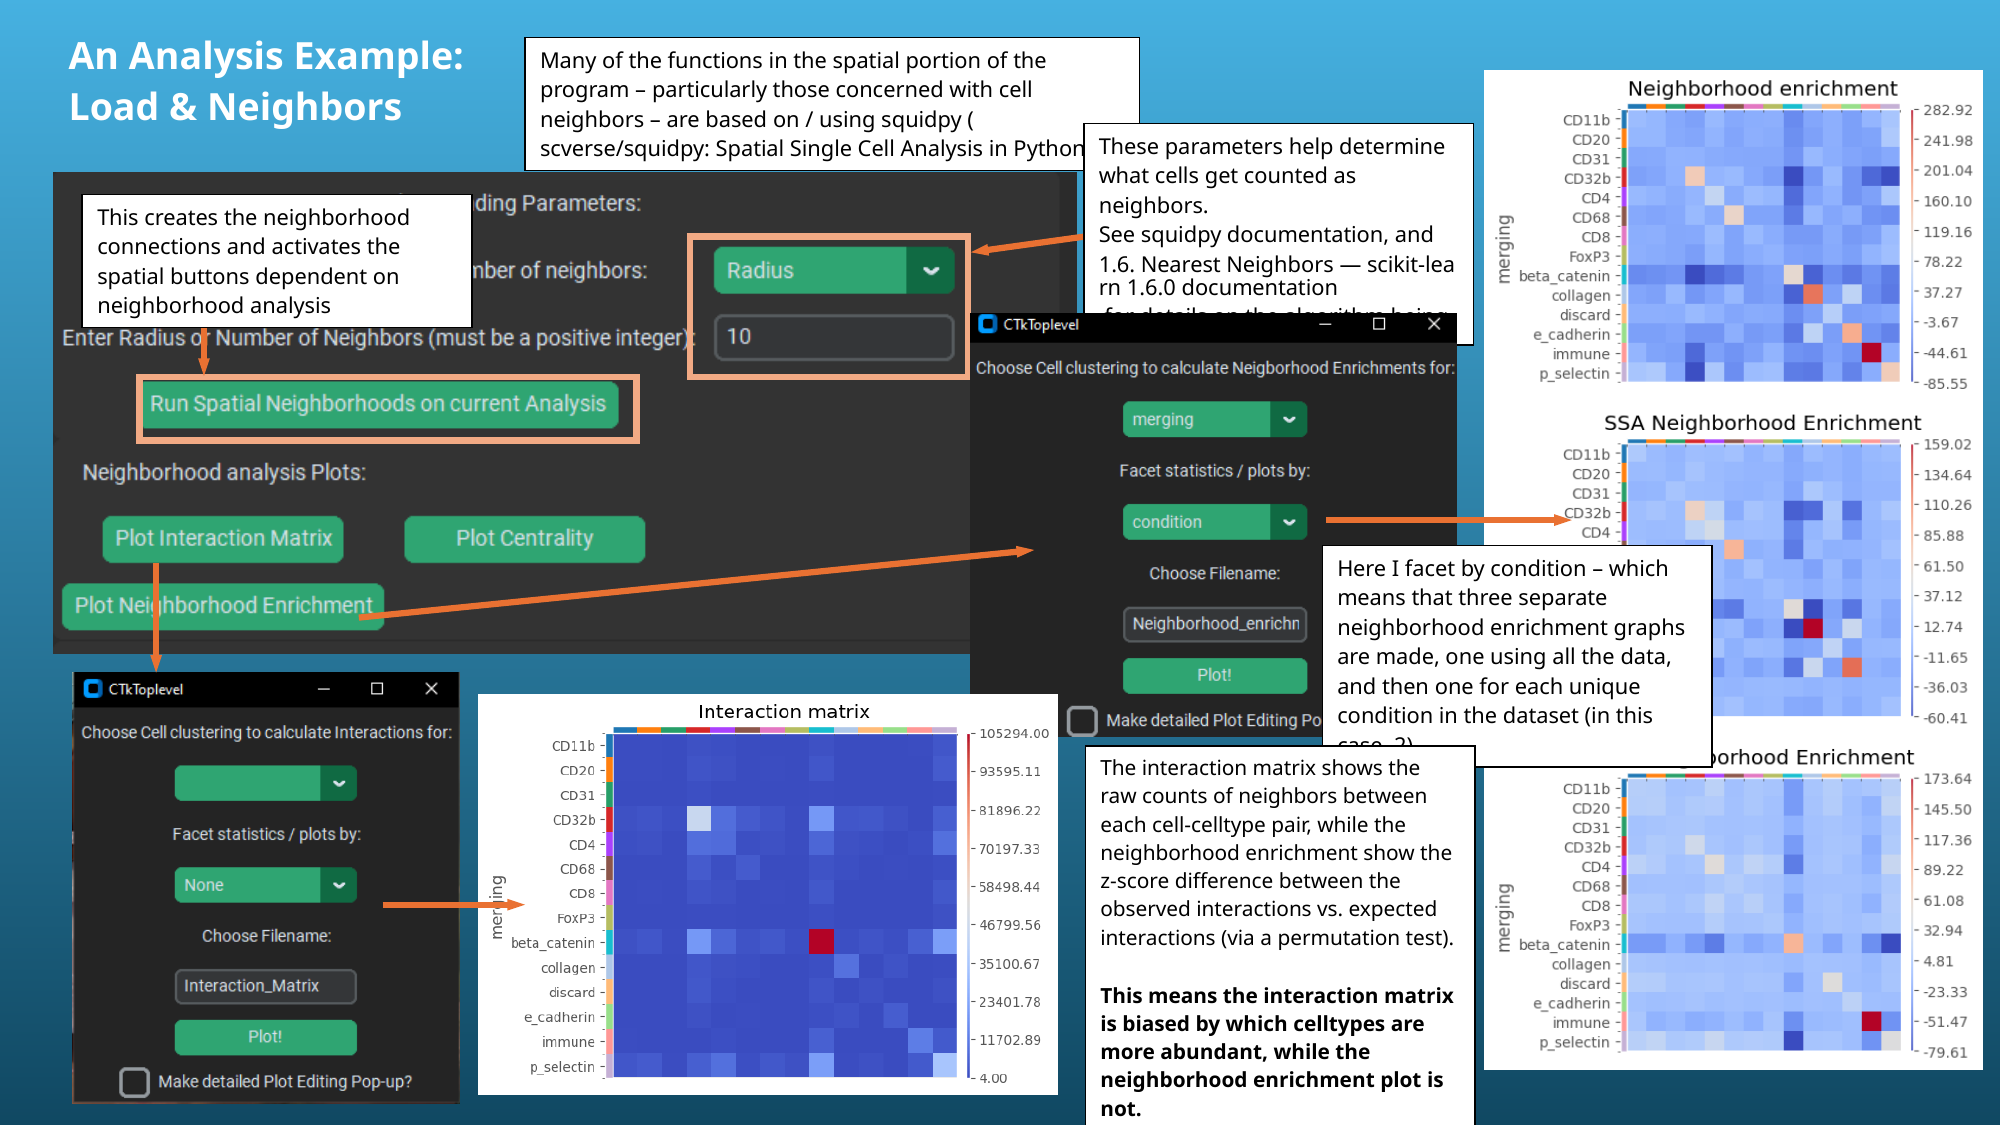

An Analysis Example:
Load & Neighbors
Many of the functions in the spatial portion of the program – particularly those concerned with cell neighbors – are based on / using squidpy (scverse/squidpy: Spatial Single Cell Analysis in Python)
These parameters help determine what cells get counted as neighbors.
See squidpy documentation, and 1.6. Nearest Neighbors — scikit-learn 1.6.0 documentation for details on the algorithm being used
This creates the neighborhood connections and activates the spatial buttons dependent on neighborhood analysis
Here I facet by condition – which means that three separate neighborhood enrichment graphs are made, one using all the data, and then one for each unique condition in the dataset (in this case, 2)
The interaction matrix shows the raw counts of neighbors between each cell-celltype pair, while the neighborhood enrichment show the z-score difference between the observed interactions vs. expected interactions (via a permutation test).
This means the interaction matrix is biased by which celltypes are more abundant, while the neighborhood enrichment plot is not.